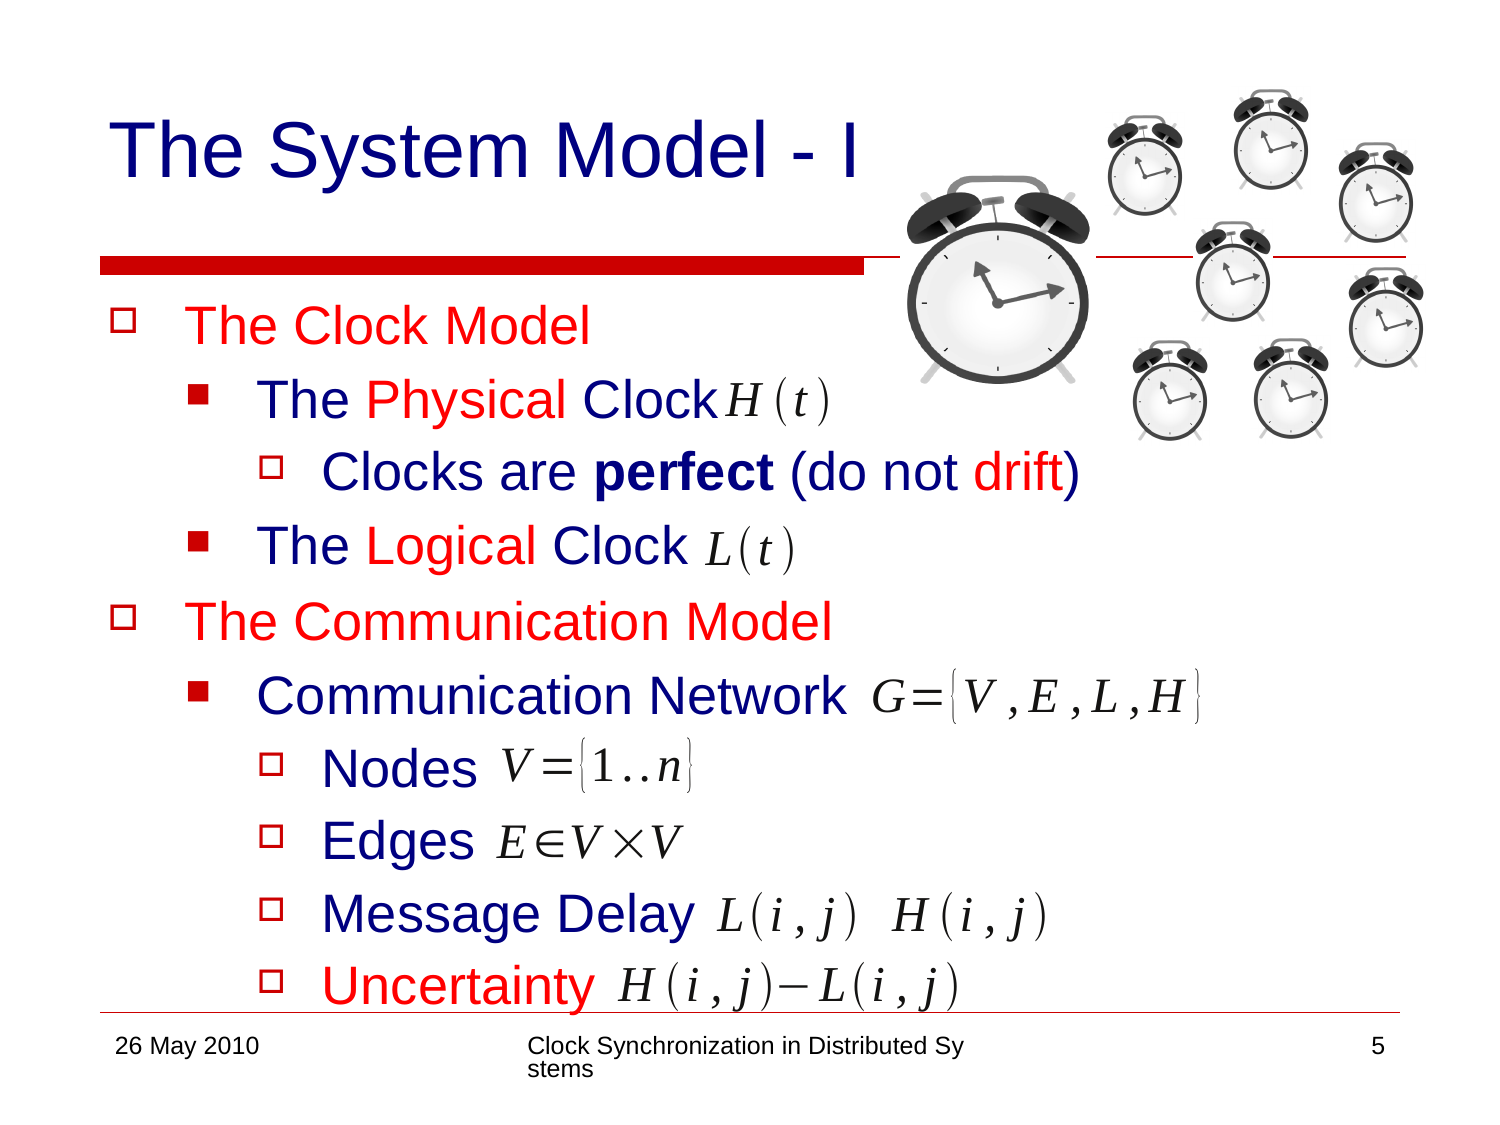

# The System Model - I
The Clock Model
The Physical Clock
Clocks are perfect (do not drift)
The Logical Clock
The Communication Model
Communication Network
Nodes
Edges
Message Delay
Uncertainty
26 May 2010
Clock Synchronization in Distributed Systems
5